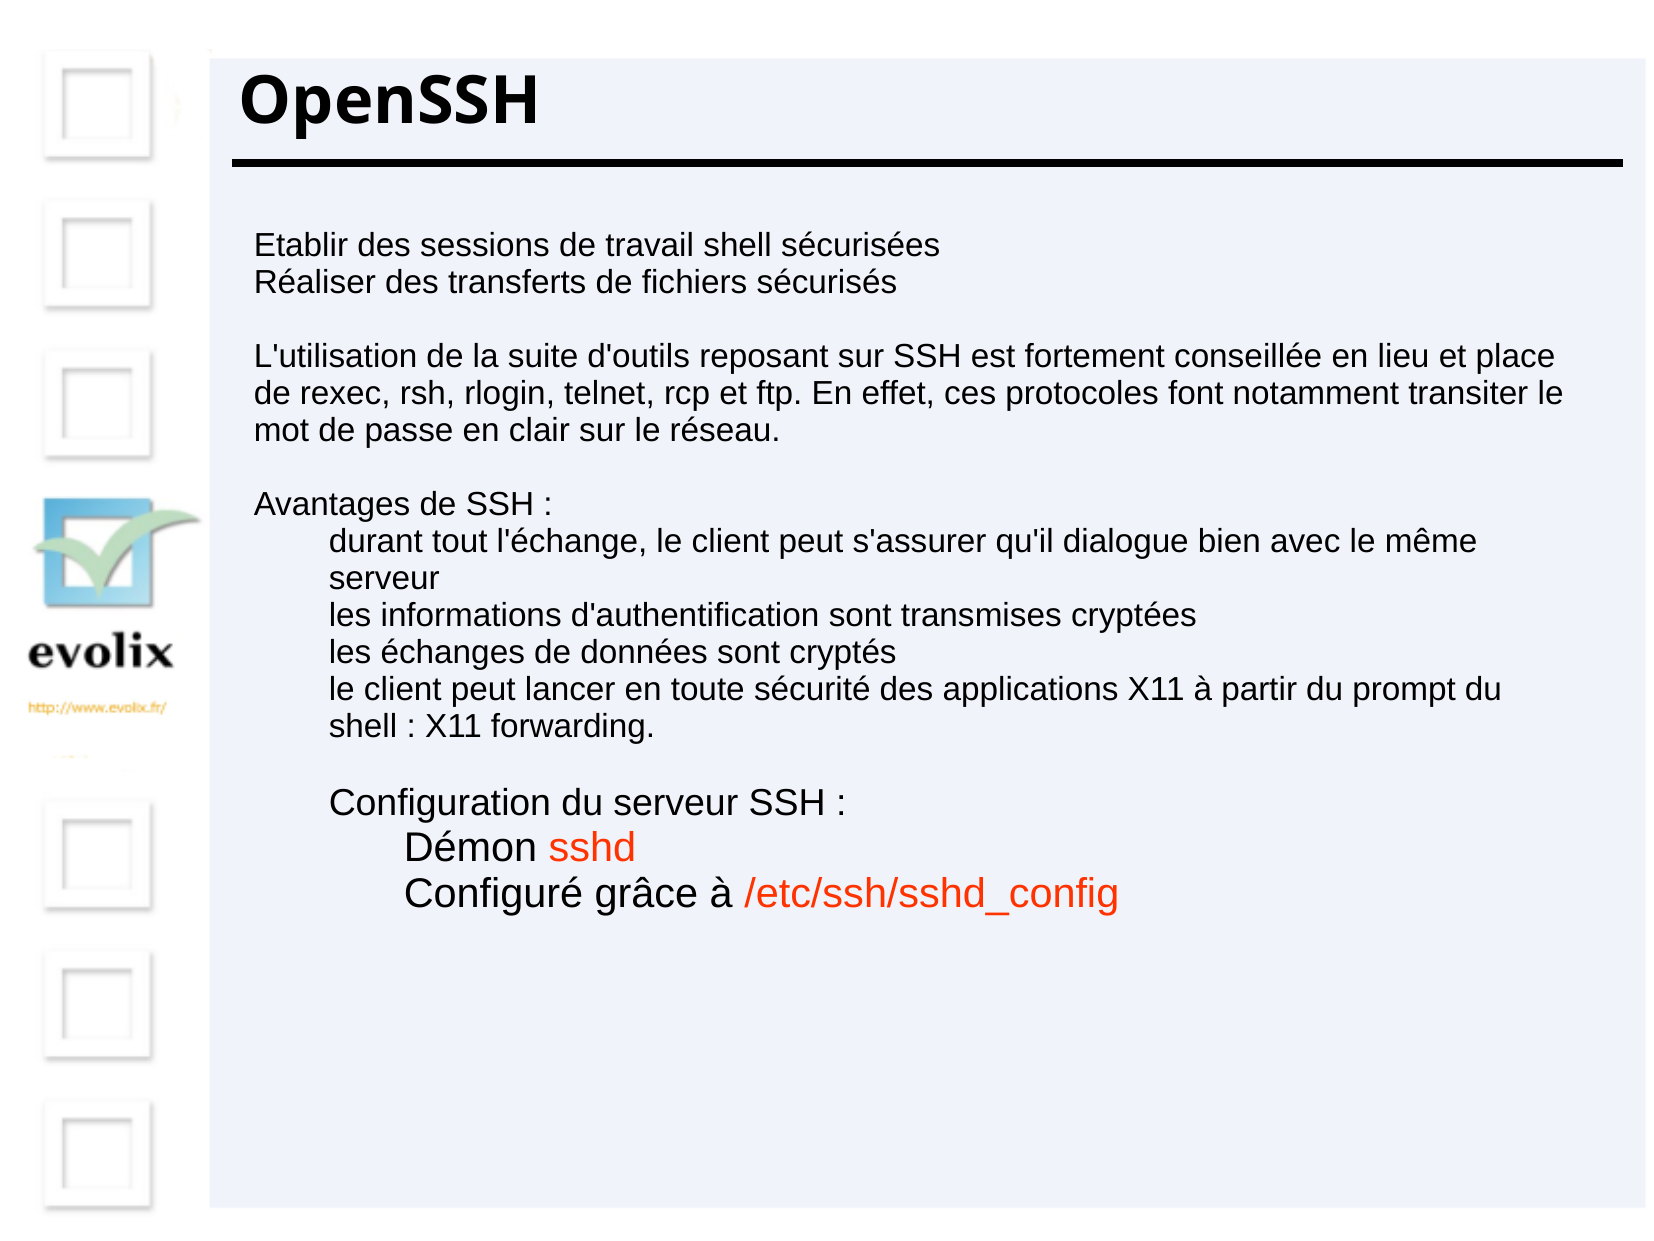

# OpenSSH
Etablir des sessions de travail shell sécurisées
Réaliser des transferts de fichiers sécurisés
L'utilisation de la suite d'outils reposant sur SSH est fortement conseillée en lieu et place de rexec, rsh, rlogin, telnet, rcp et ftp. En effet, ces protocoles font notamment transiter le mot de passe en clair sur le réseau.
Avantages de SSH :
durant tout l'échange, le client peut s'assurer qu'il dialogue bien avec le même serveur
les informations d'authentification sont transmises cryptées
les échanges de données sont cryptés
le client peut lancer en toute sécurité des applications X11 à partir du prompt du shell : X11 forwarding.
Configuration du serveur SSH :
	Démon sshd
	Configuré grâce à /etc/ssh/sshd_config